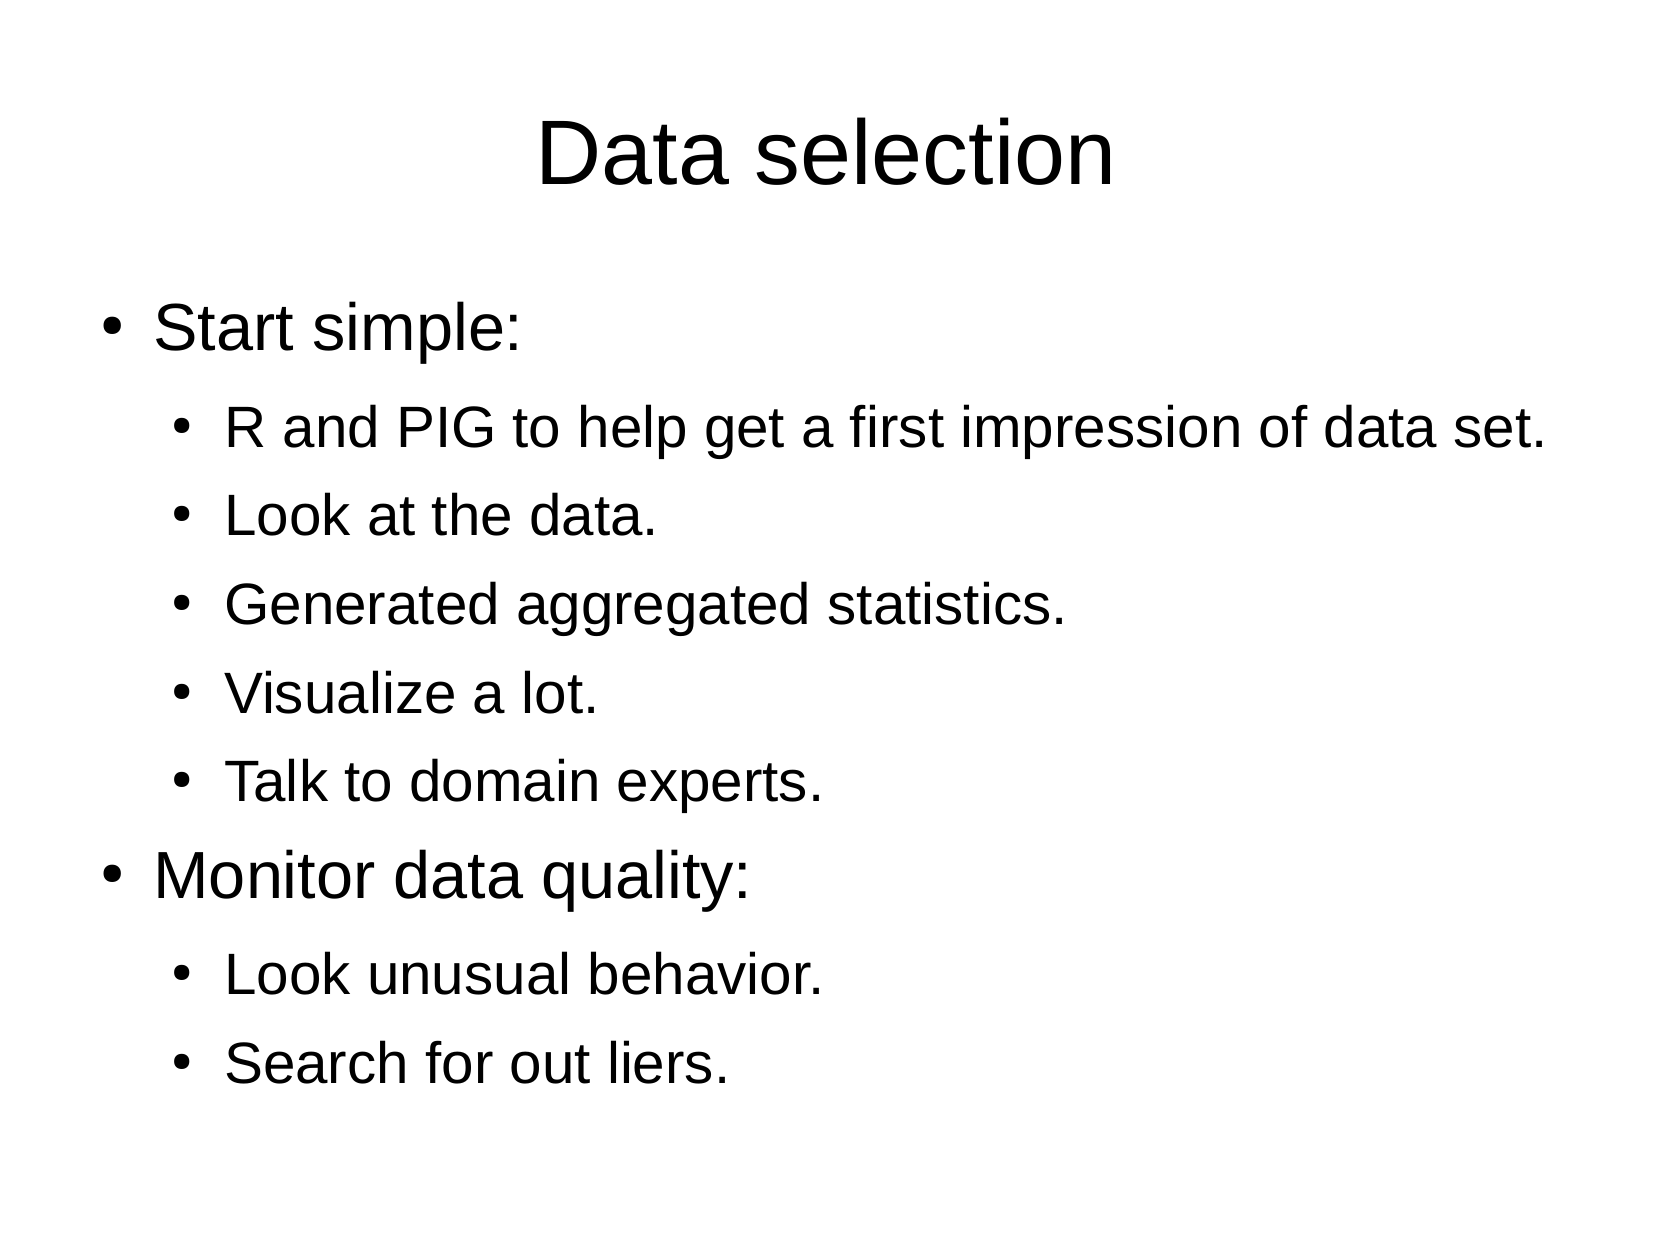

# Data selection
Start simple:
R and PIG to help get a first impression of data set.
Look at the data.
Generated aggregated statistics.
Visualize a lot.
Talk to domain experts.
Monitor data quality:
Look unusual behavior.
Search for out liers.